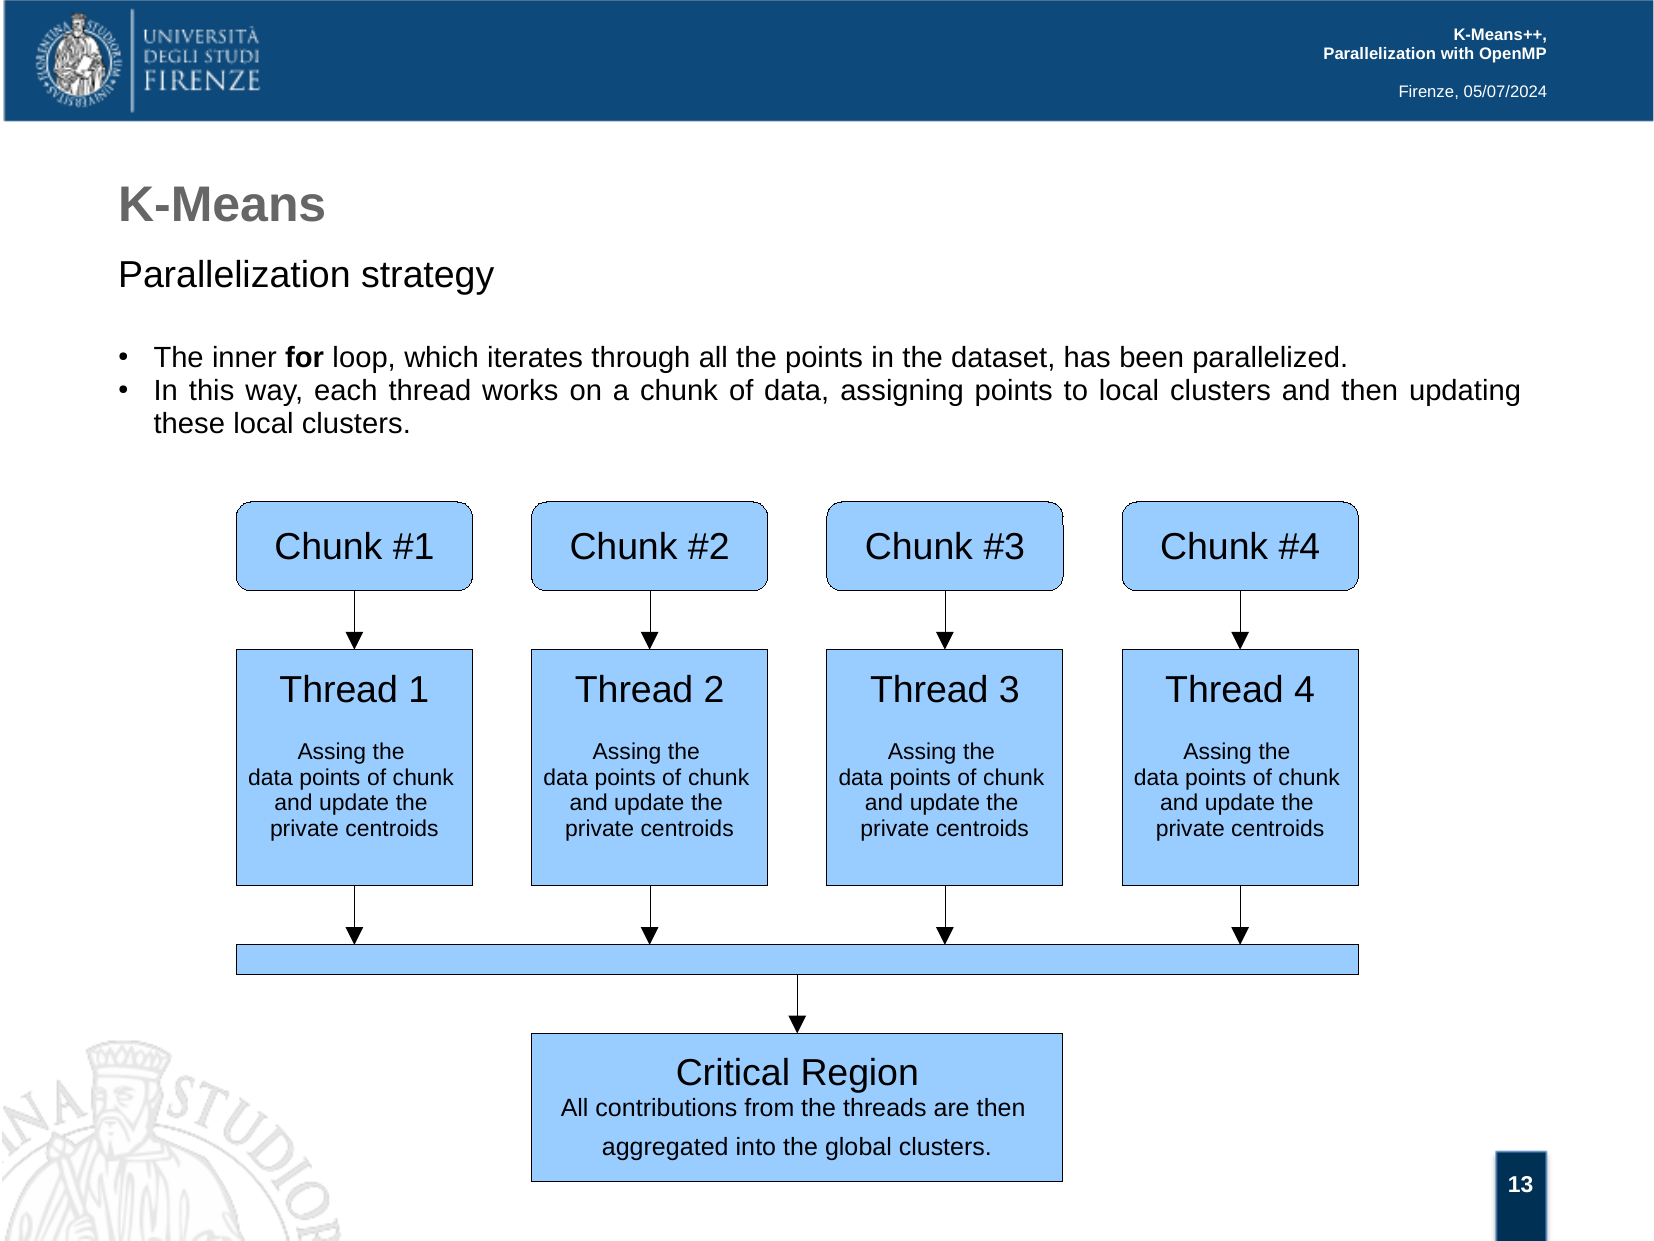

K-Means++,
Parallelization with OpenMP
Firenze, 05/07/2024
K-Means
Parallelization strategy
The inner for loop, which iterates through all the points in the dataset, has been parallelized.
In this way, each thread works on a chunk of data, assigning points to local clusters and then updating these local clusters.
Chunk #1
Chunk #2
Chunk #3
Chunk #4
Thread 1
Assing the
data points of chunk
and update the
private centroids
Thread 2
Assing the
data points of chunk
and update the
private centroids
Thread 3
Assing the
data points of chunk
and update the
private centroids
Thread 4
Assing the
data points of chunk
and update the
private centroids
Critical Region
All contributions from the threads are then
aggregated into the global clusters.​
13